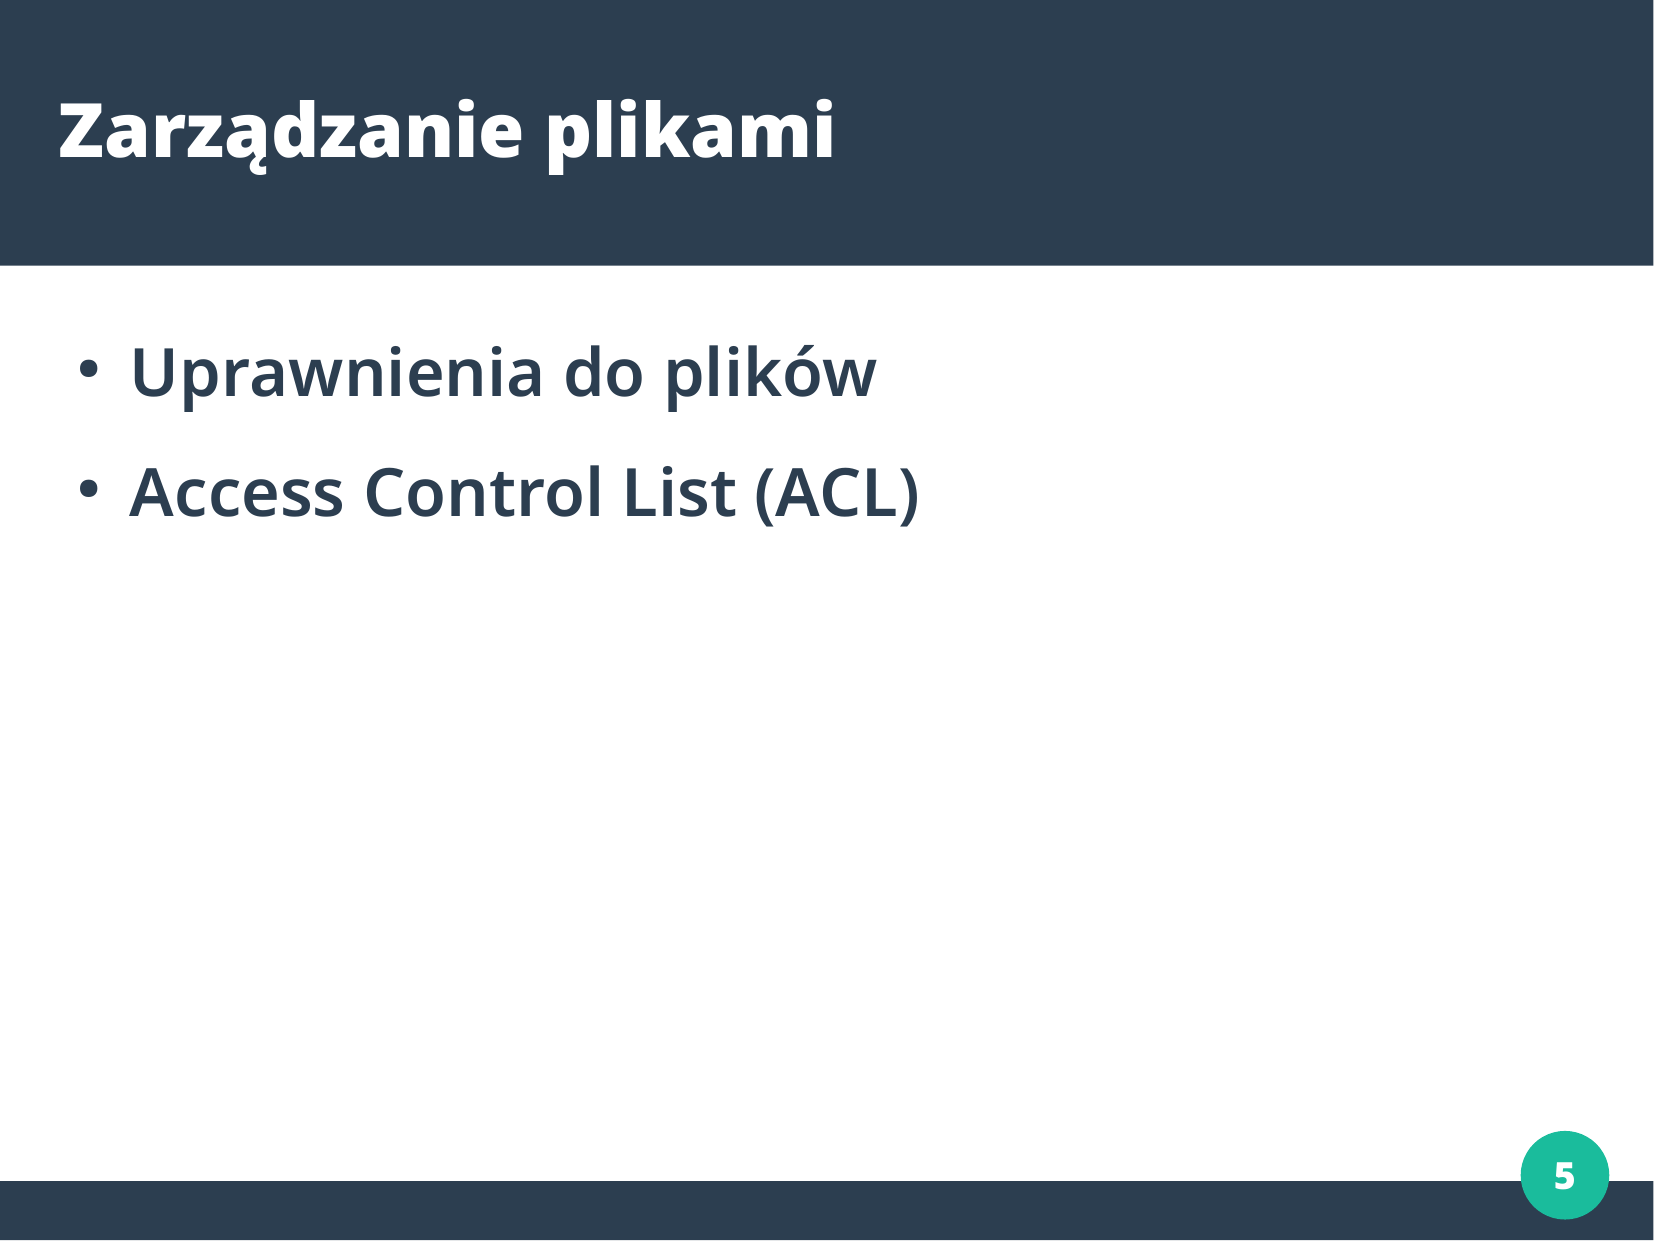

# Zarządzanie plikami
Uprawnienia do plików
Access Control List (ACL)
5